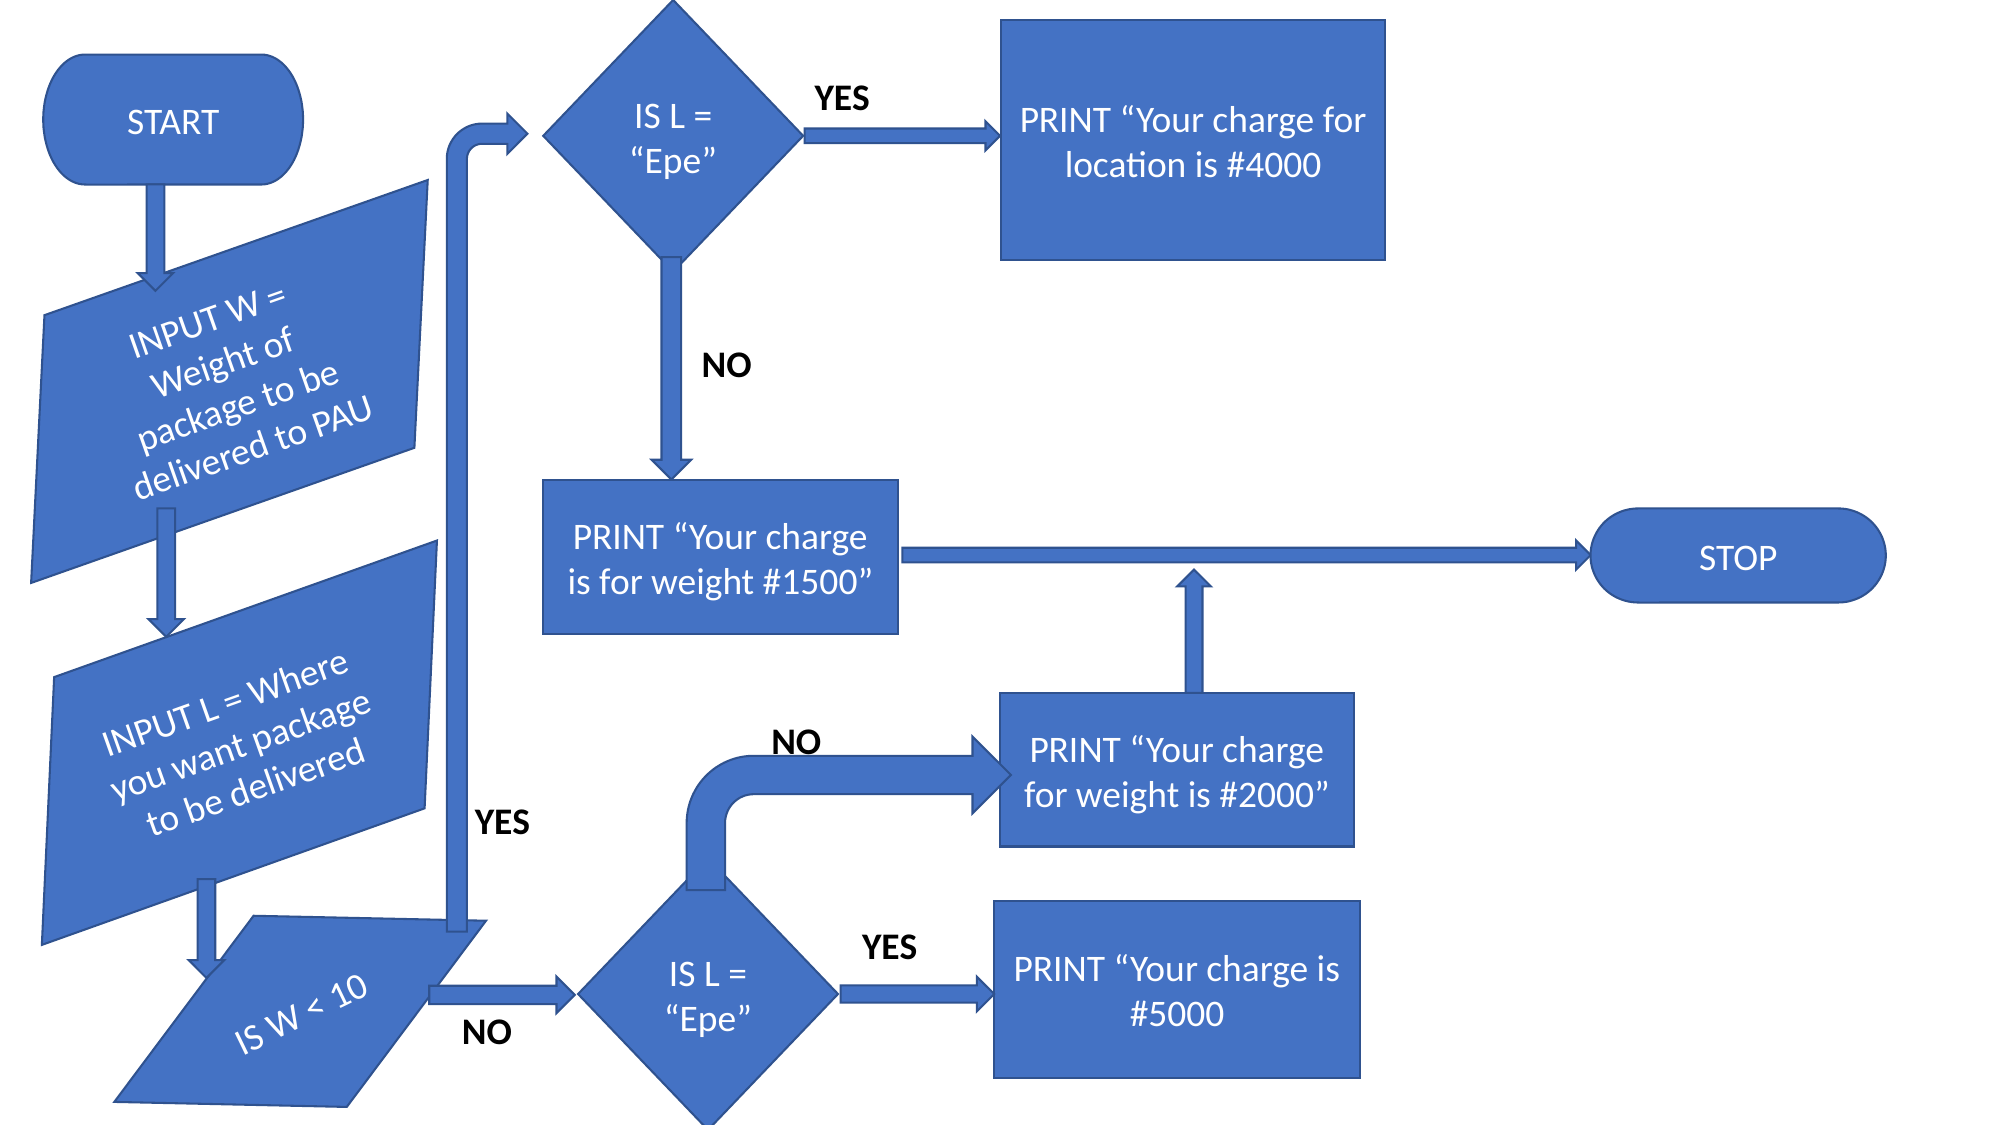

IS L = “Epe”
PRINT “Your charge for location is #4000
START
YES
INPUT W = Weight of package to be delivered to PAU
NO
PRINT “Your charge is for weight #1500”
STOP
INPUT L = Where you want package to be delivered
PRINT “Your charge for weight is #2000”
NO
YES
IS L = “Epe”
PRINT “Your charge is #5000
IS W < 10
YES
NO